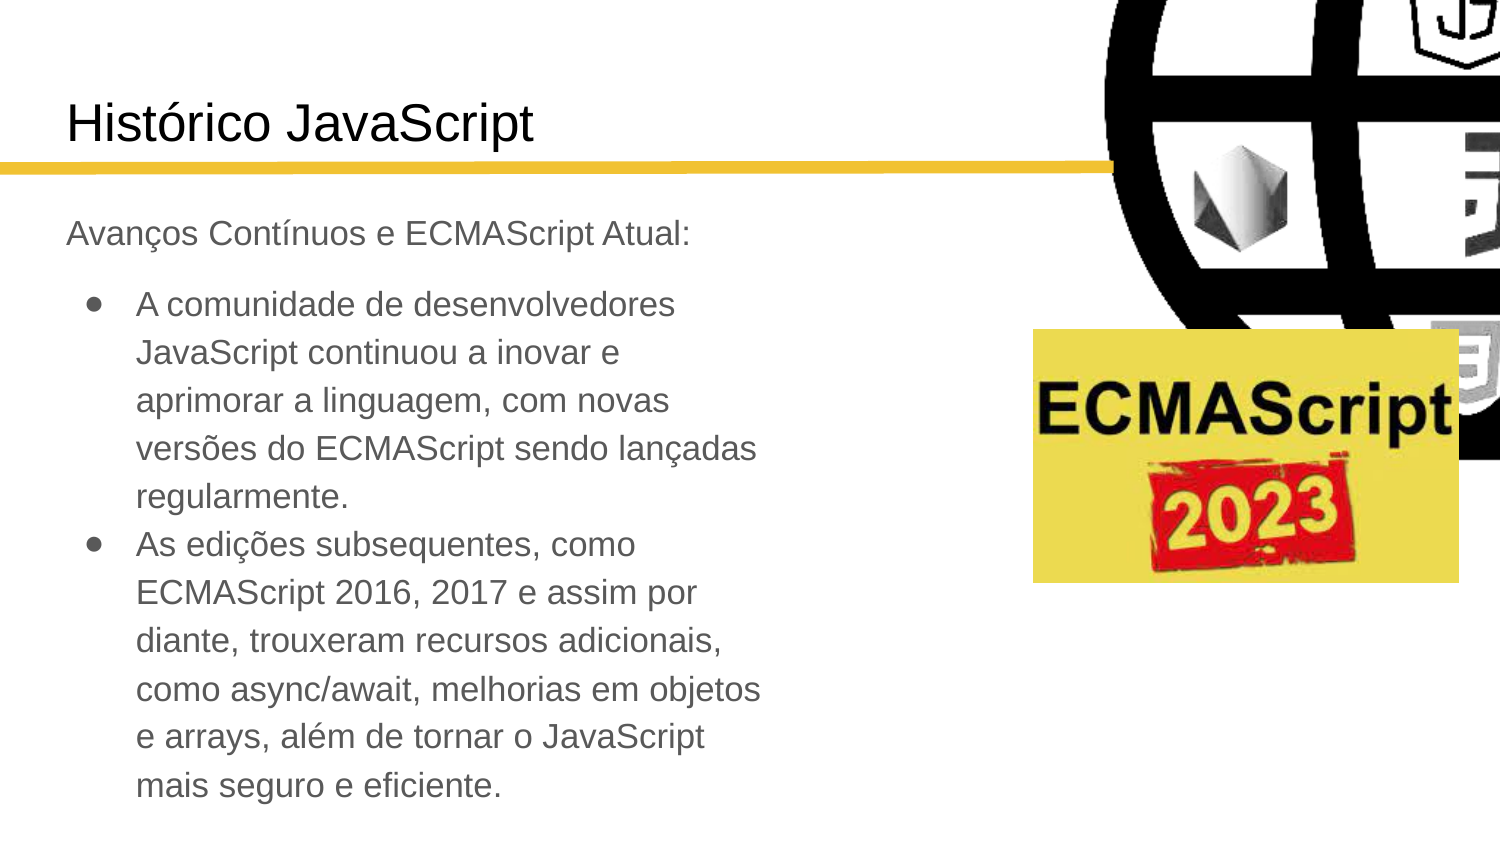

# Histórico JavaScript
Avanços Contínuos e ECMAScript Atual:
A comunidade de desenvolvedores JavaScript continuou a inovar e aprimorar a linguagem, com novas versões do ECMAScript sendo lançadas regularmente.
As edições subsequentes, como ECMAScript 2016, 2017 e assim por diante, trouxeram recursos adicionais, como async/await, melhorias em objetos e arrays, além de tornar o JavaScript mais seguro e eficiente.